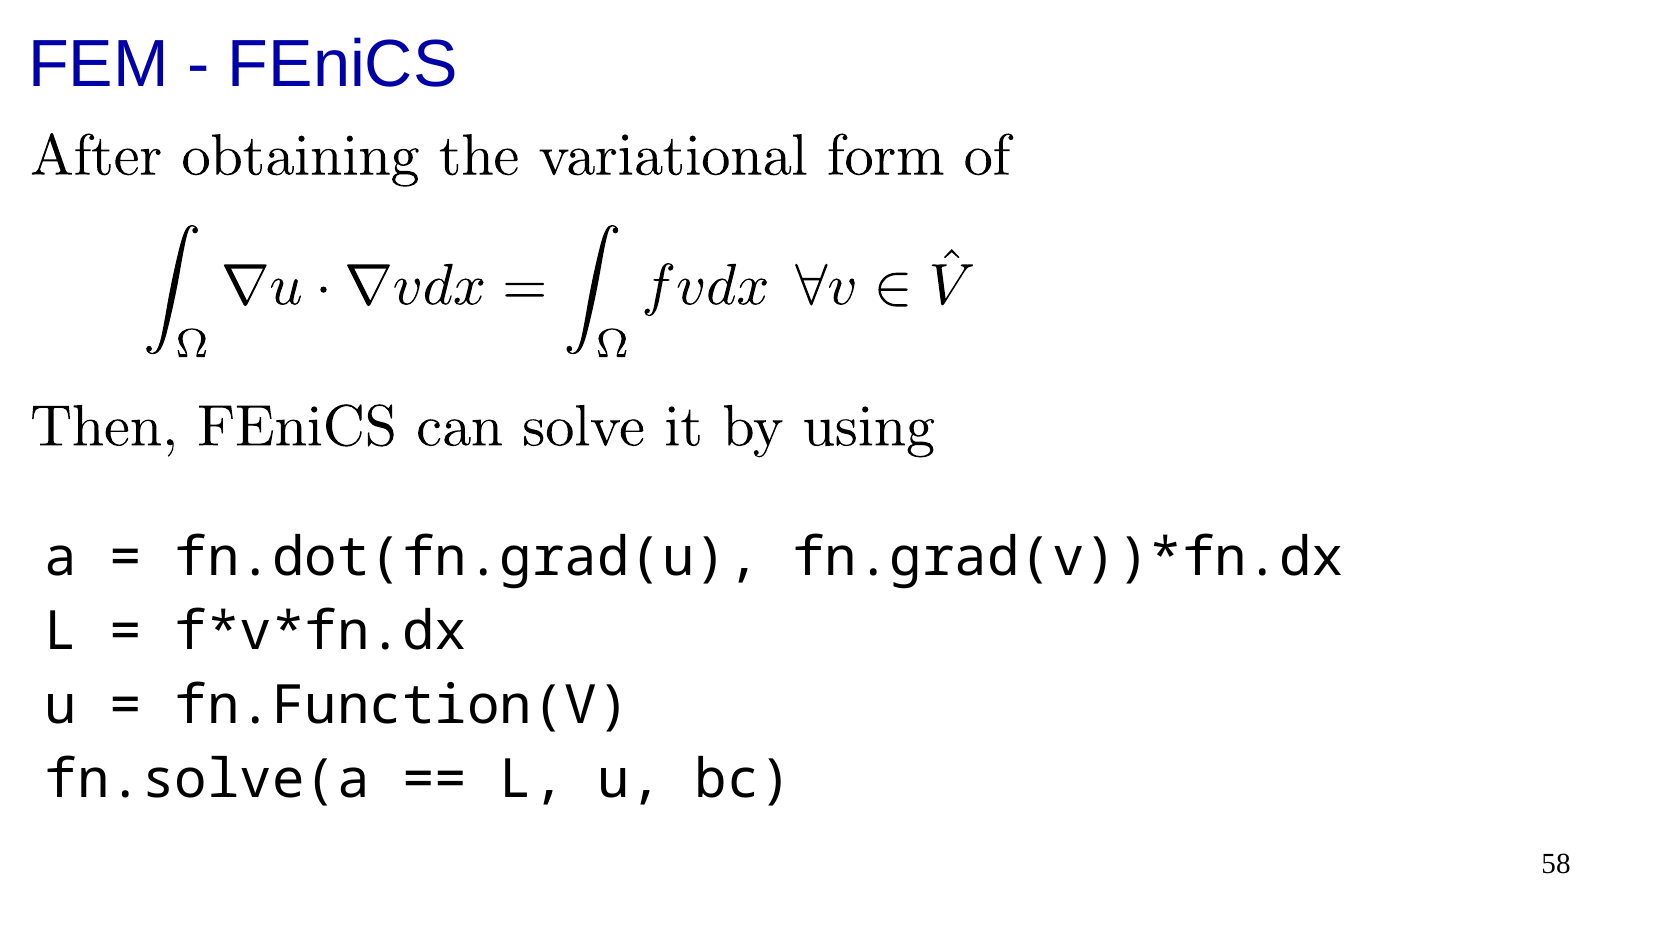

# FEM - FEniCS
a = fn.dot(fn.grad(u), fn.grad(v))*fn.dx
L = f*v*fn.dx
u = fn.Function(V)
fn.solve(a == L, u, bc)
58